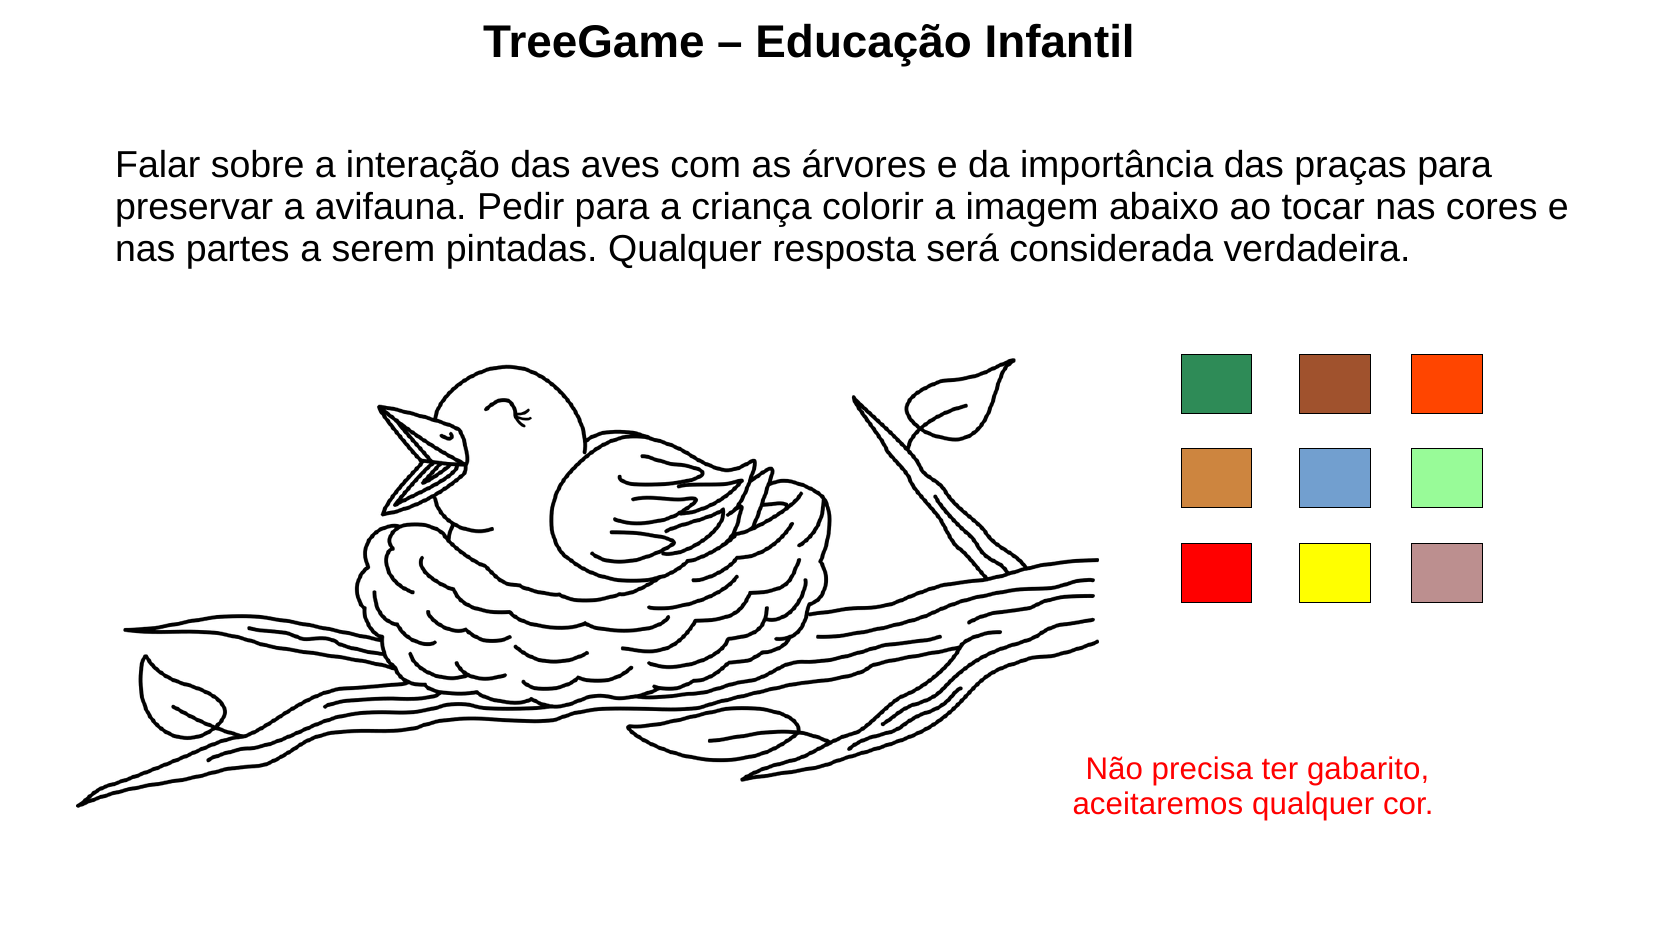

# TreeGame – Educação Infantil
Falar sobre a interação das aves com as árvores e da importância das praças para preservar a avifauna. Pedir para a criança colorir a imagem abaixo ao tocar nas cores e nas partes a serem pintadas. Qualquer resposta será considerada verdadeira.
Não precisa ter gabarito, aceitaremos qualquer cor.